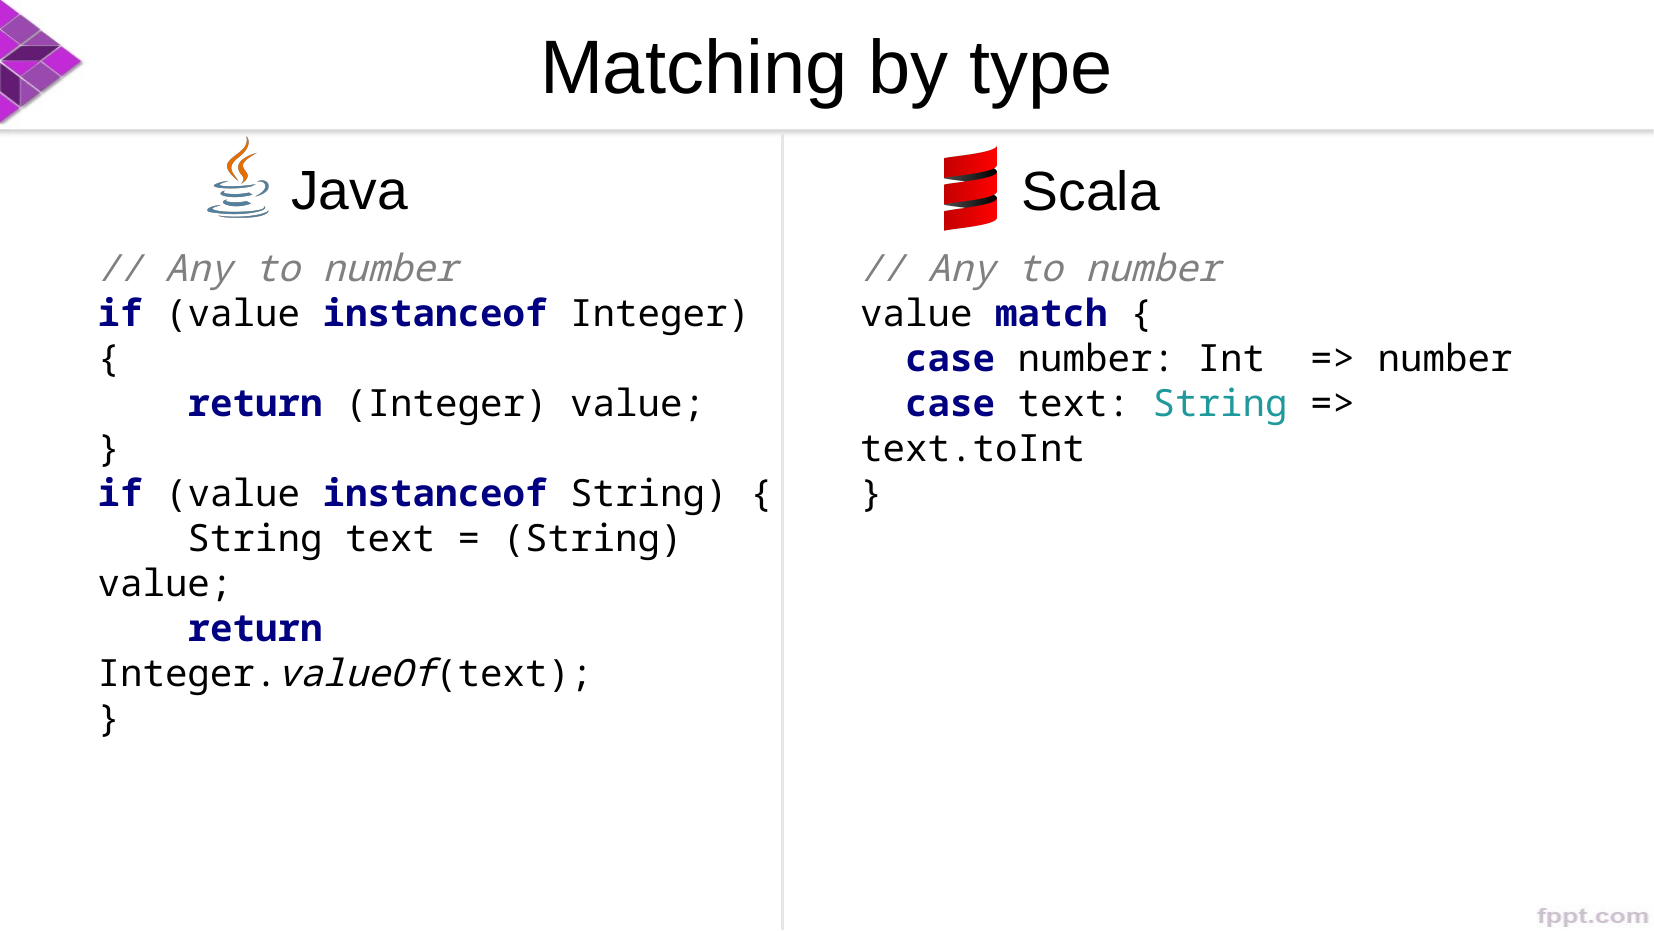

# Matching by type
Java
Scala
// Any to number
if (value instanceof Integer) {
 return (Integer) value;
}
if (value instanceof String) {
 String text = (String) value;
 return Integer.valueOf(text);
}
// Any to number
value match {
 case number: Int => number
 case text: String => text.toInt
}